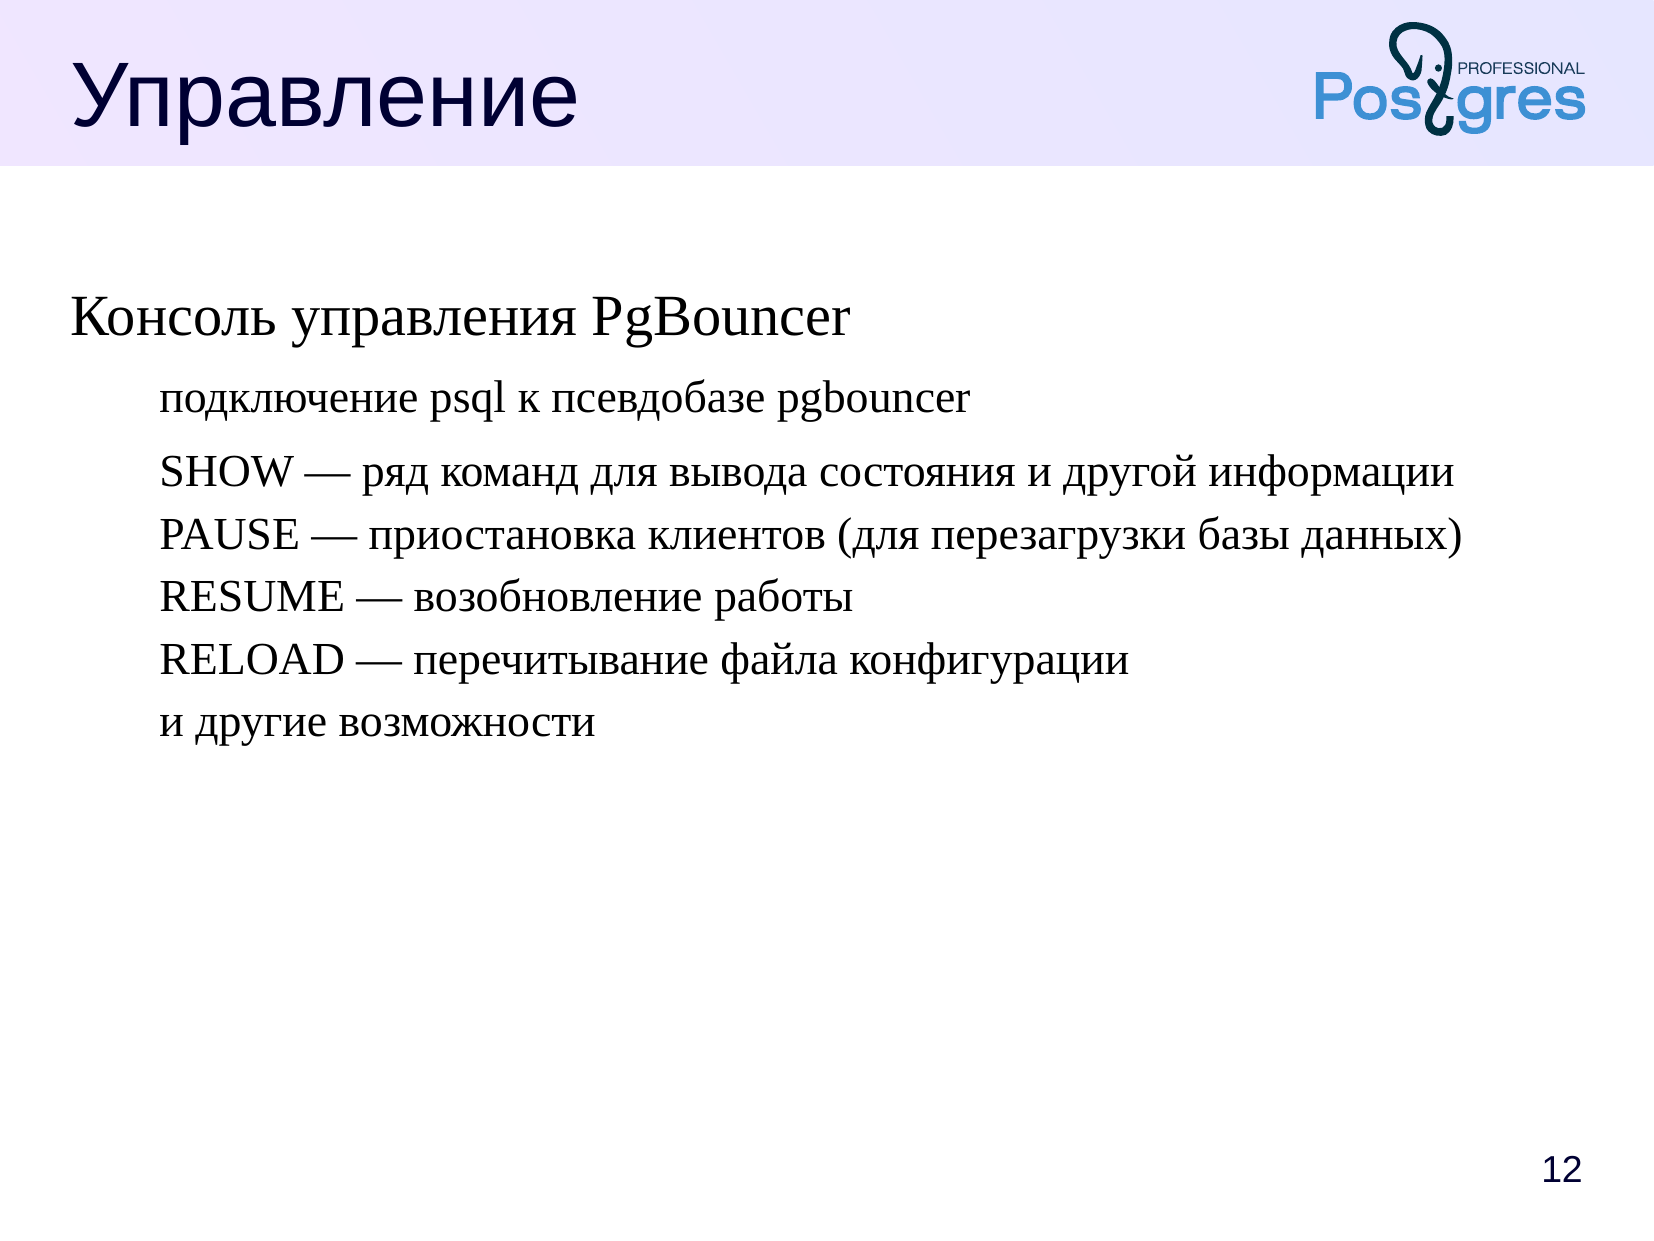

# Управление
Консоль управления PgBouncer
подключение psql к псевдобазе pgbouncer
SHOW — ряд команд для вывода состояния и другой информации
PAUSE — приостановка клиентов (для перезагрузки базы данных)
RESUME — возобновление работы
RELOAD — перечитывание файла конфигурации
и другие возможности